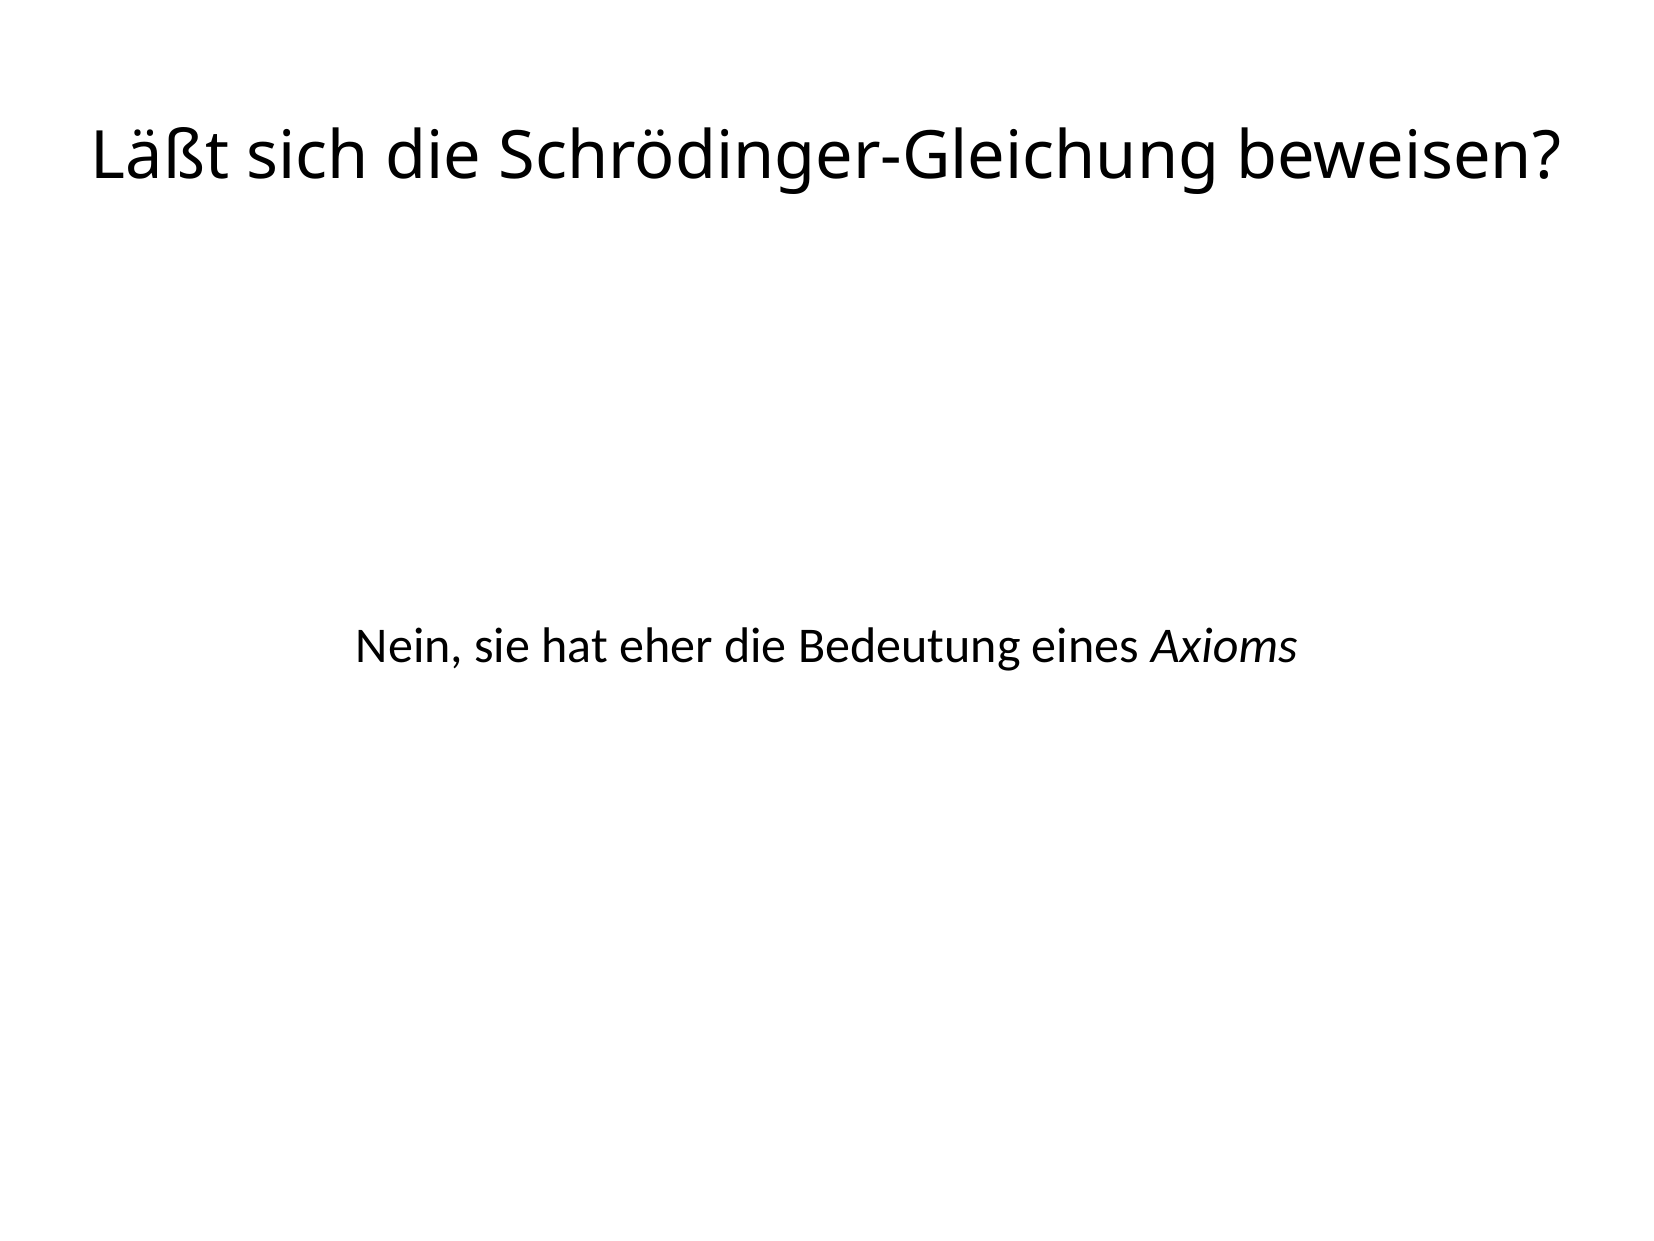

# Läßt sich die Schrödinger-Gleichung beweisen?
Nein, sie hat eher die Bedeutung eines Axioms